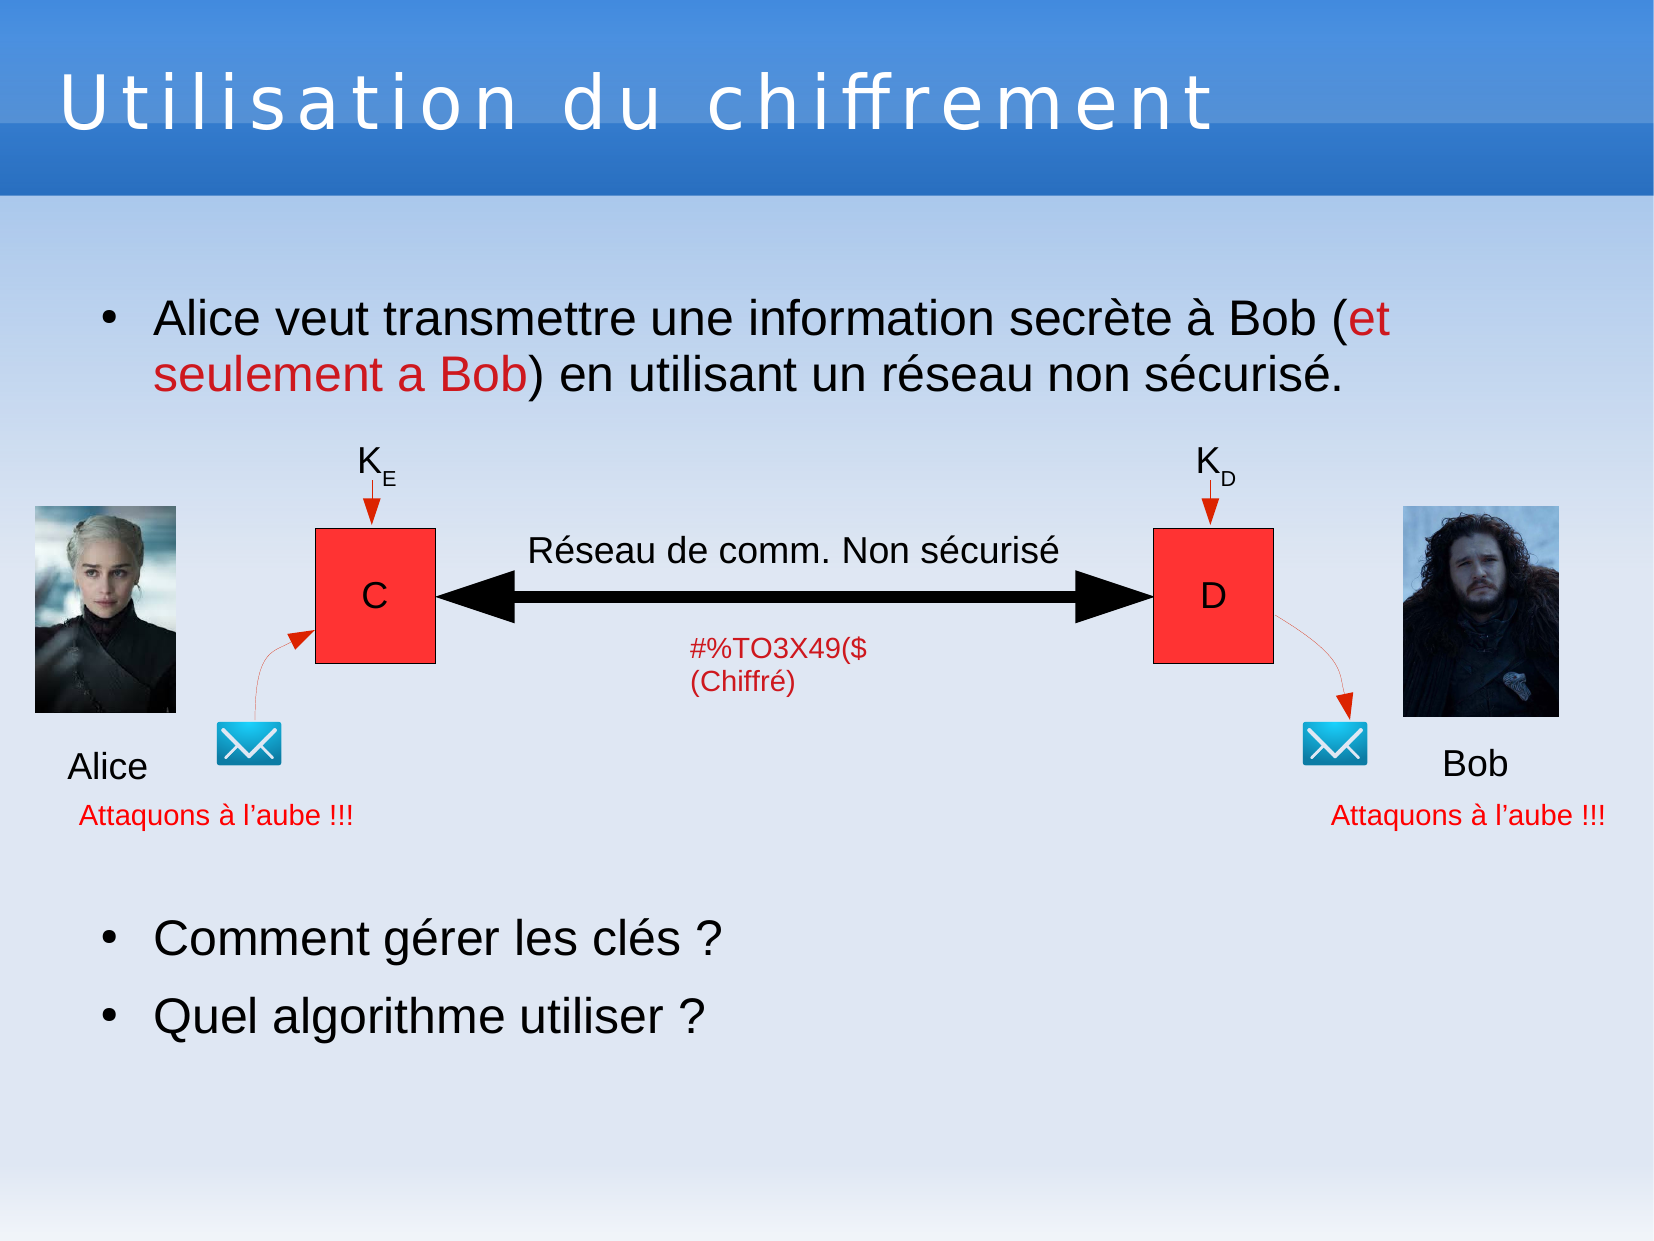

# Utilisation du chiffrement
Alice veut transmettre une information secrète à Bob (et seulement a Bob) en utilisant un réseau non sécurisé.
KE
KD
Réseau de comm. Non sécurisé
C
D
#%TO3X49($
(Chiffré)
Bob
Alice
Attaquons à l’aube !!!
Attaquons à l’aube !!!
Comment gérer les clés ?
Quel algorithme utiliser ?